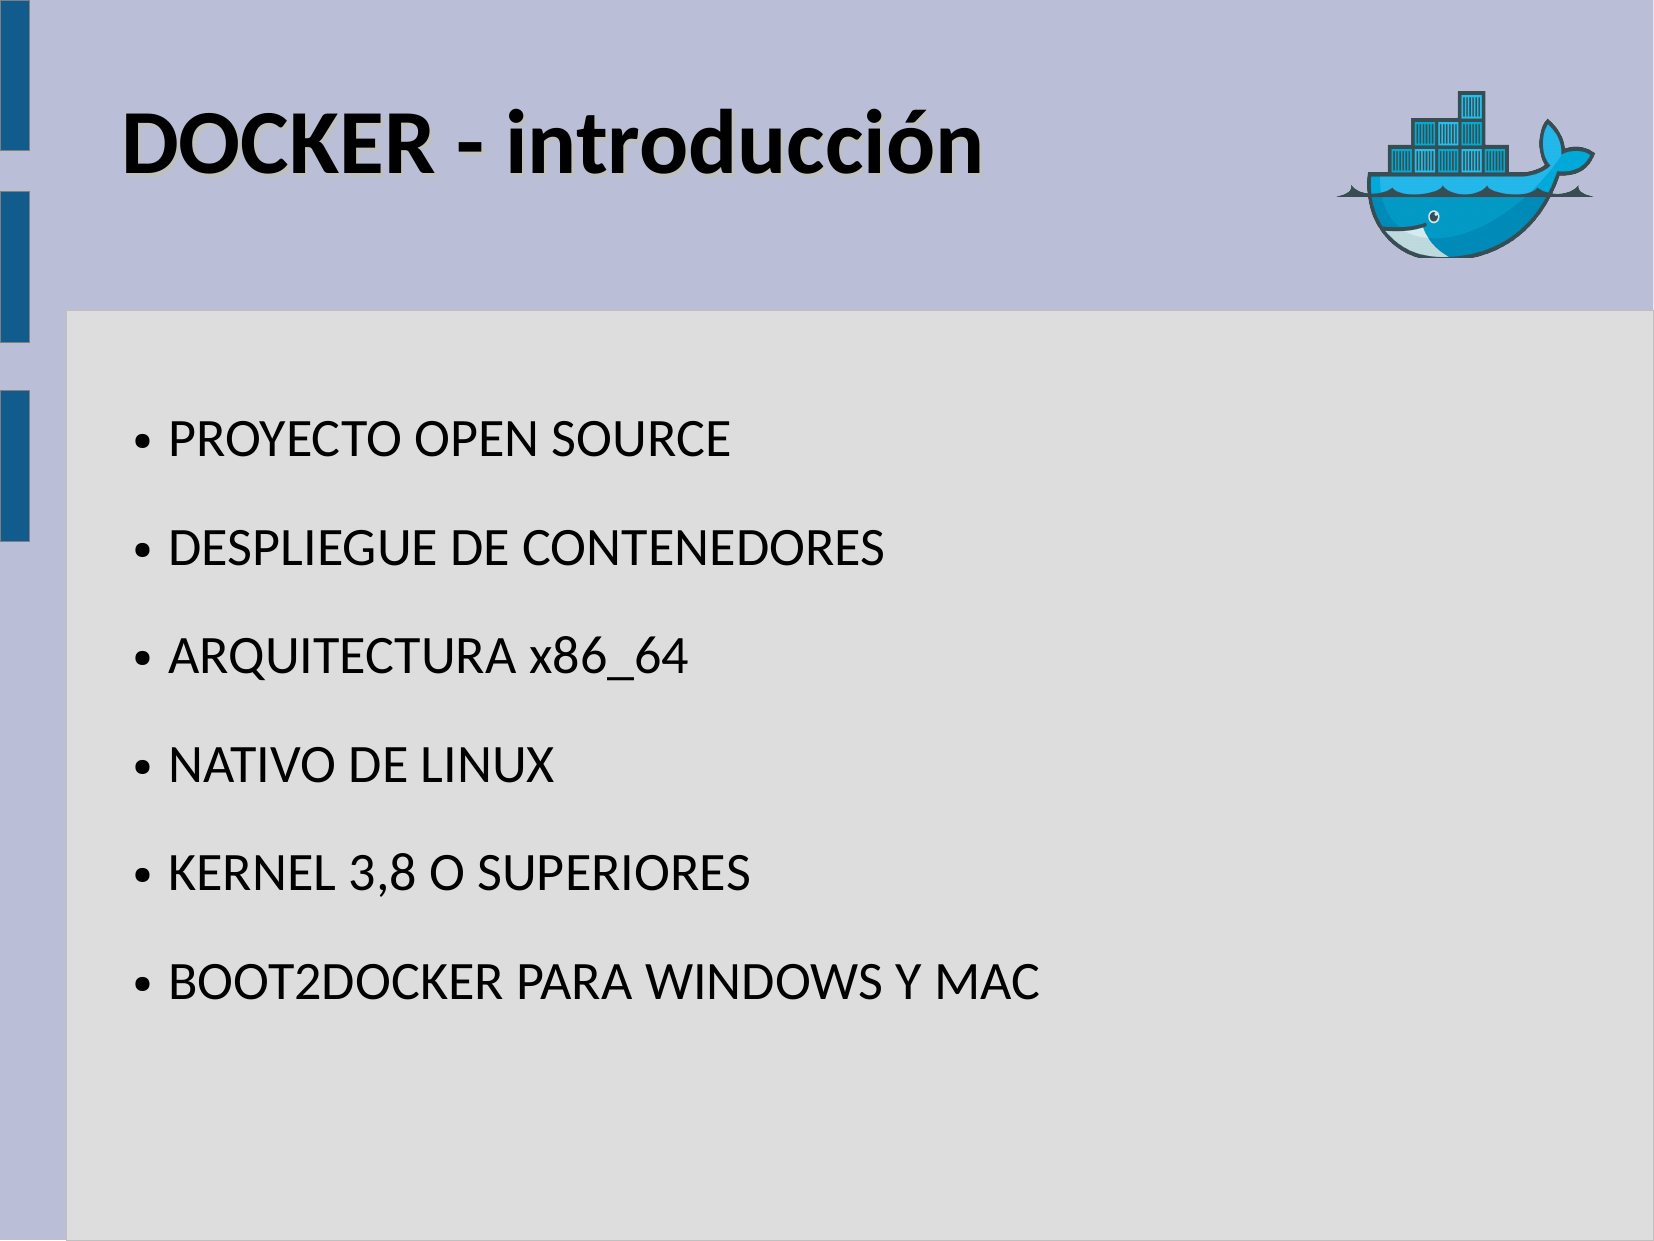

DOCKER - introducción
PROYECTO OPEN SOURCE
DESPLIEGUE DE CONTENEDORES
ARQUITECTURA x86_64
NATIVO DE LINUX
KERNEL 3,8 O SUPERIORES
BOOT2DOCKER PARA WINDOWS Y MAC